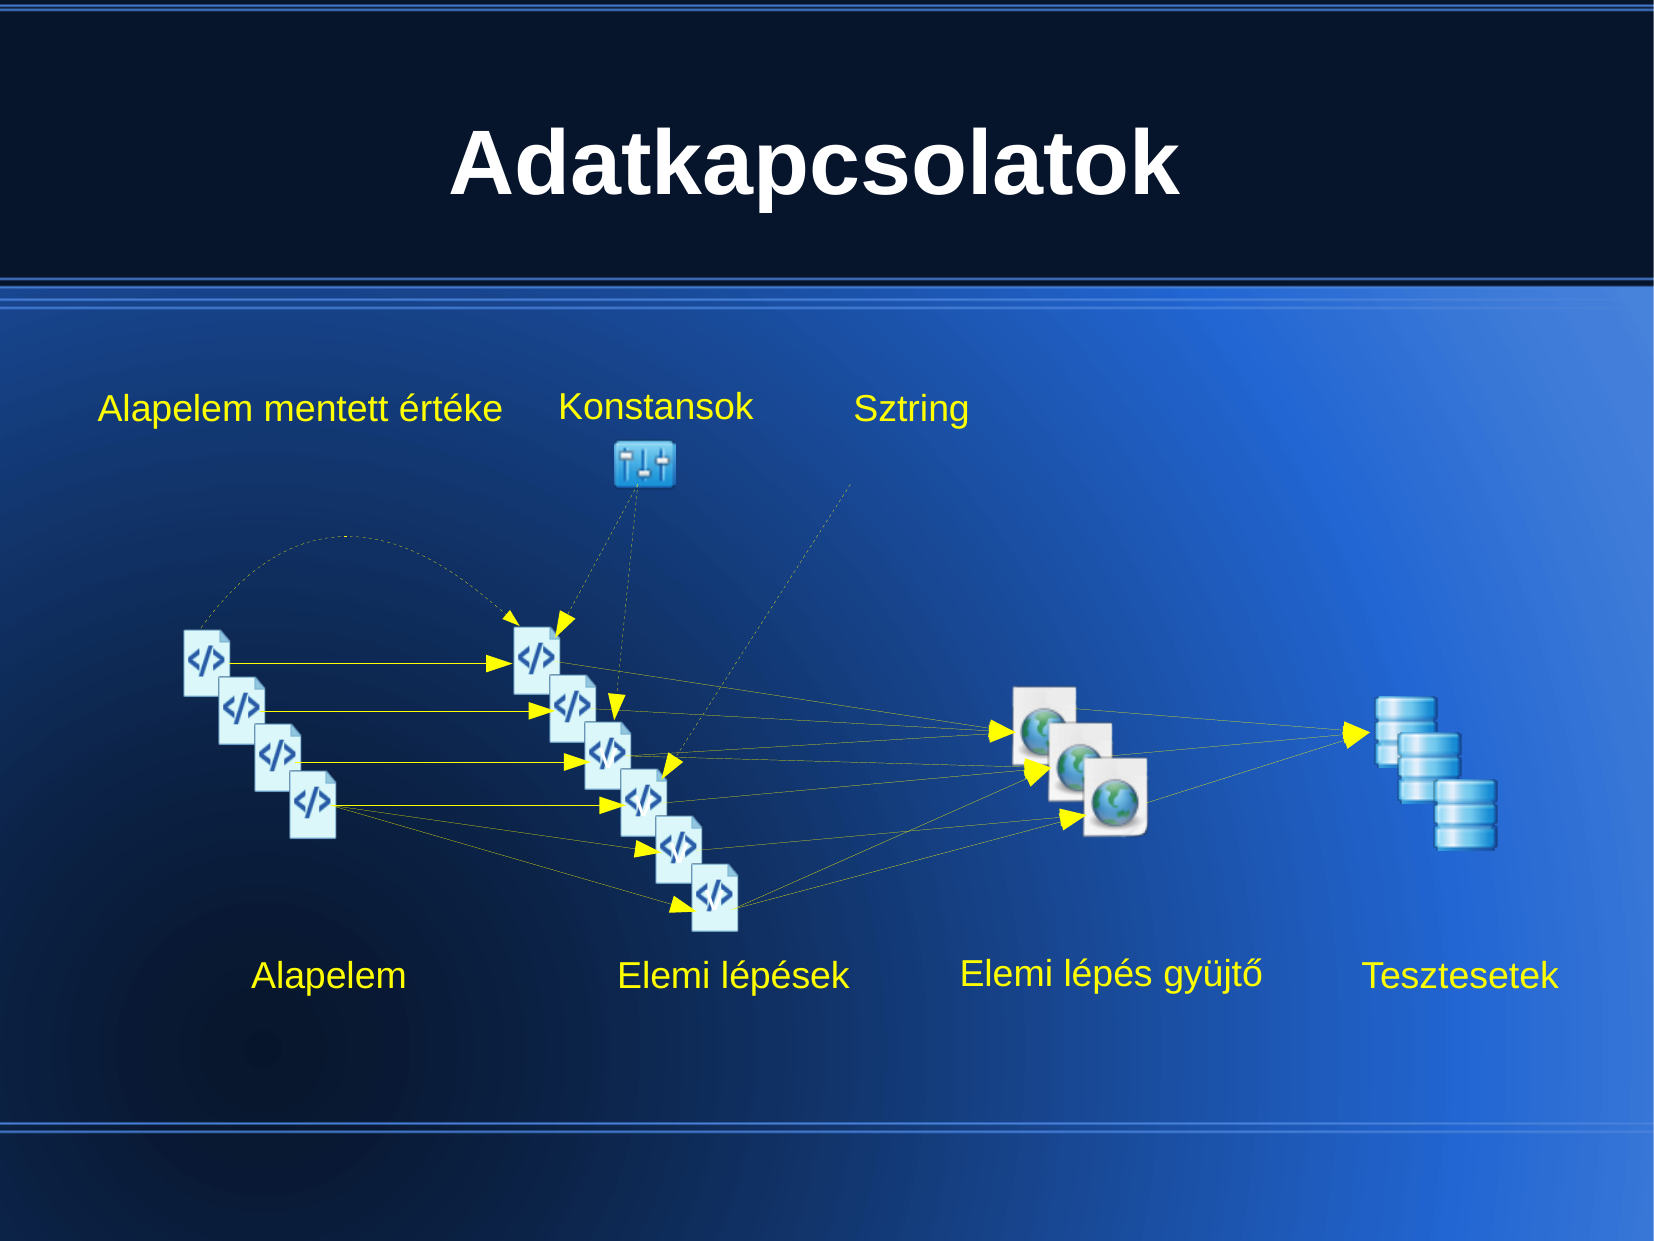

# Adatkapcsolatok
Konstansok
Alapelem mentett értéke
Sztring
v
v
v
v
Elemi lépés gyüjtő
Alapelem
Elemi lépések
Tesztesetek